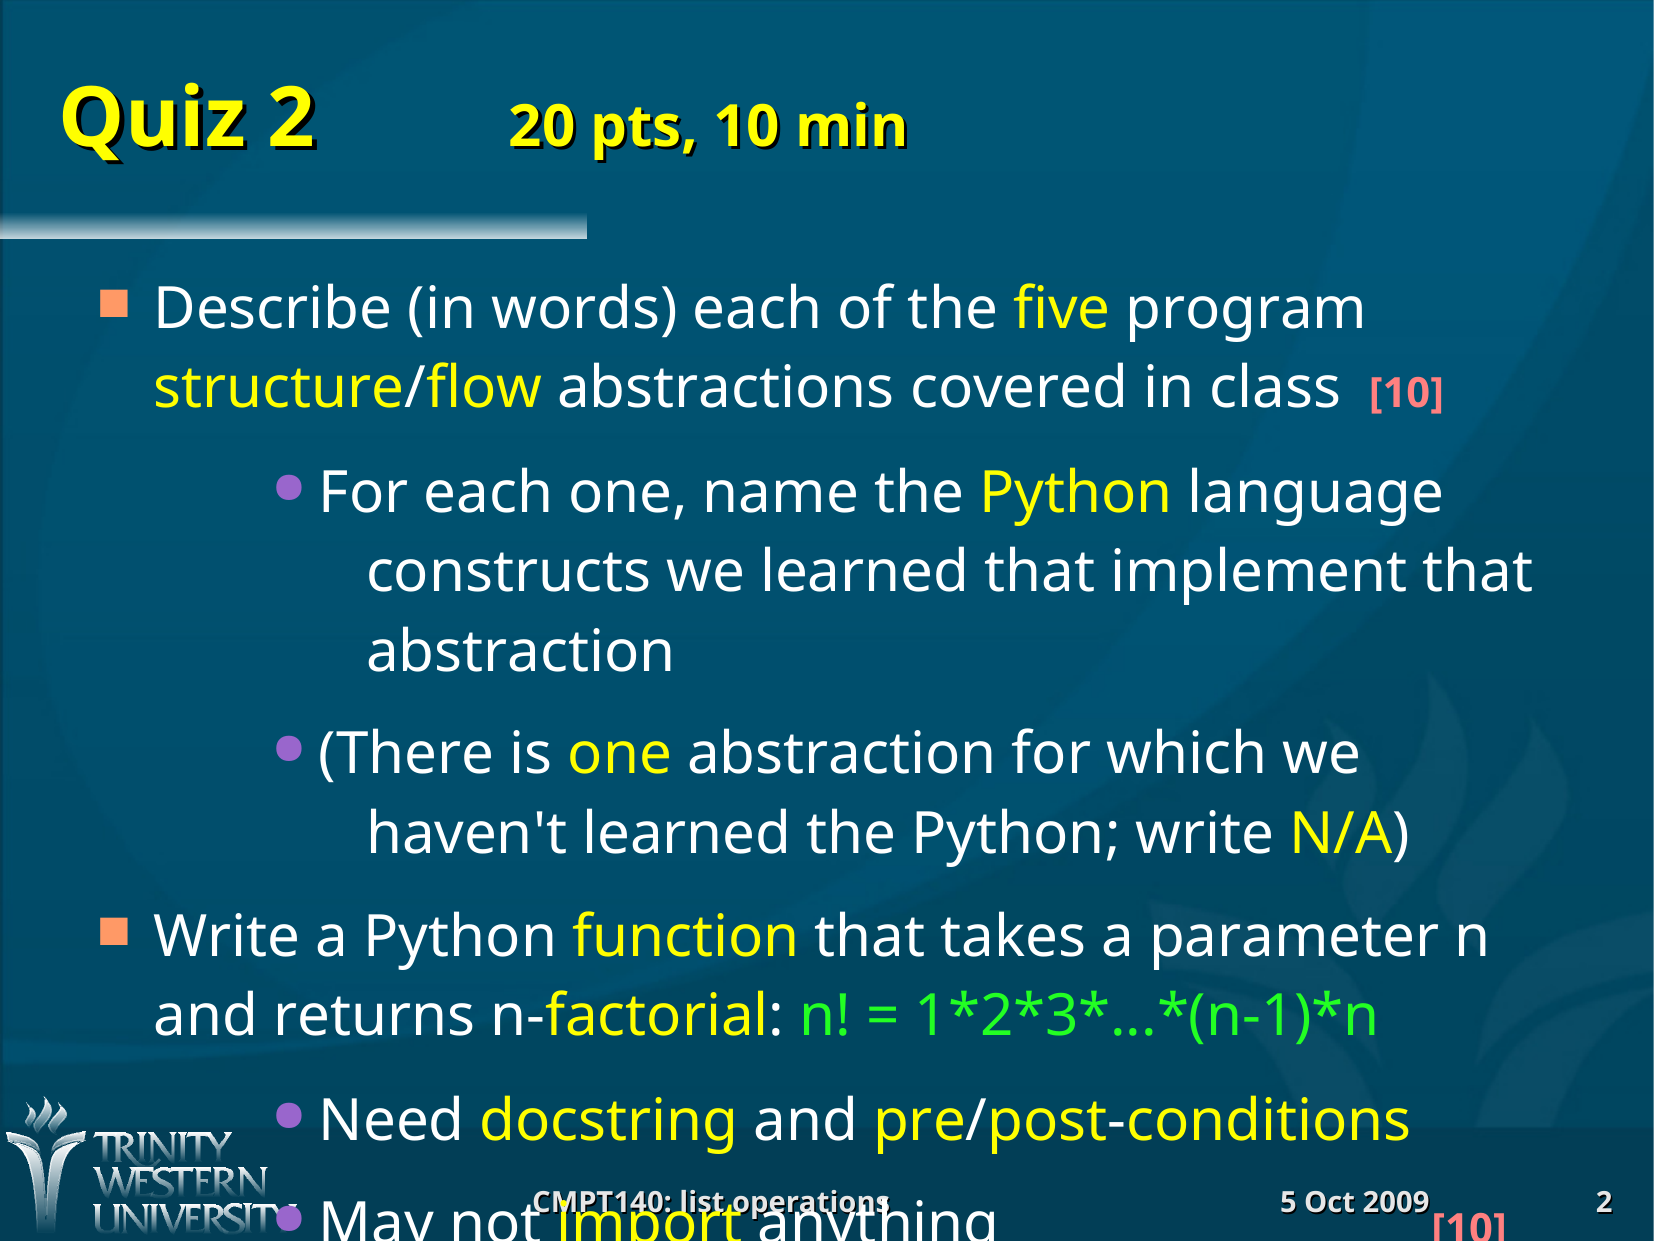

# Quiz 2			20 pts, 10 min
Describe (in words) each of the five program structure/flow abstractions covered in class	 [10]
For each one, name the Python language constructs we learned that implement that abstraction
(There is one abstraction for which we haven't learned the Python; write N/A)
Write a Python function that takes a parameter n and returns n-factorial: n! = 1*2*3*...*(n-1)*n
Need docstring and pre/post-conditions
May not import anything						 [10]
CMPT140: list operations
5 Oct 2009
2